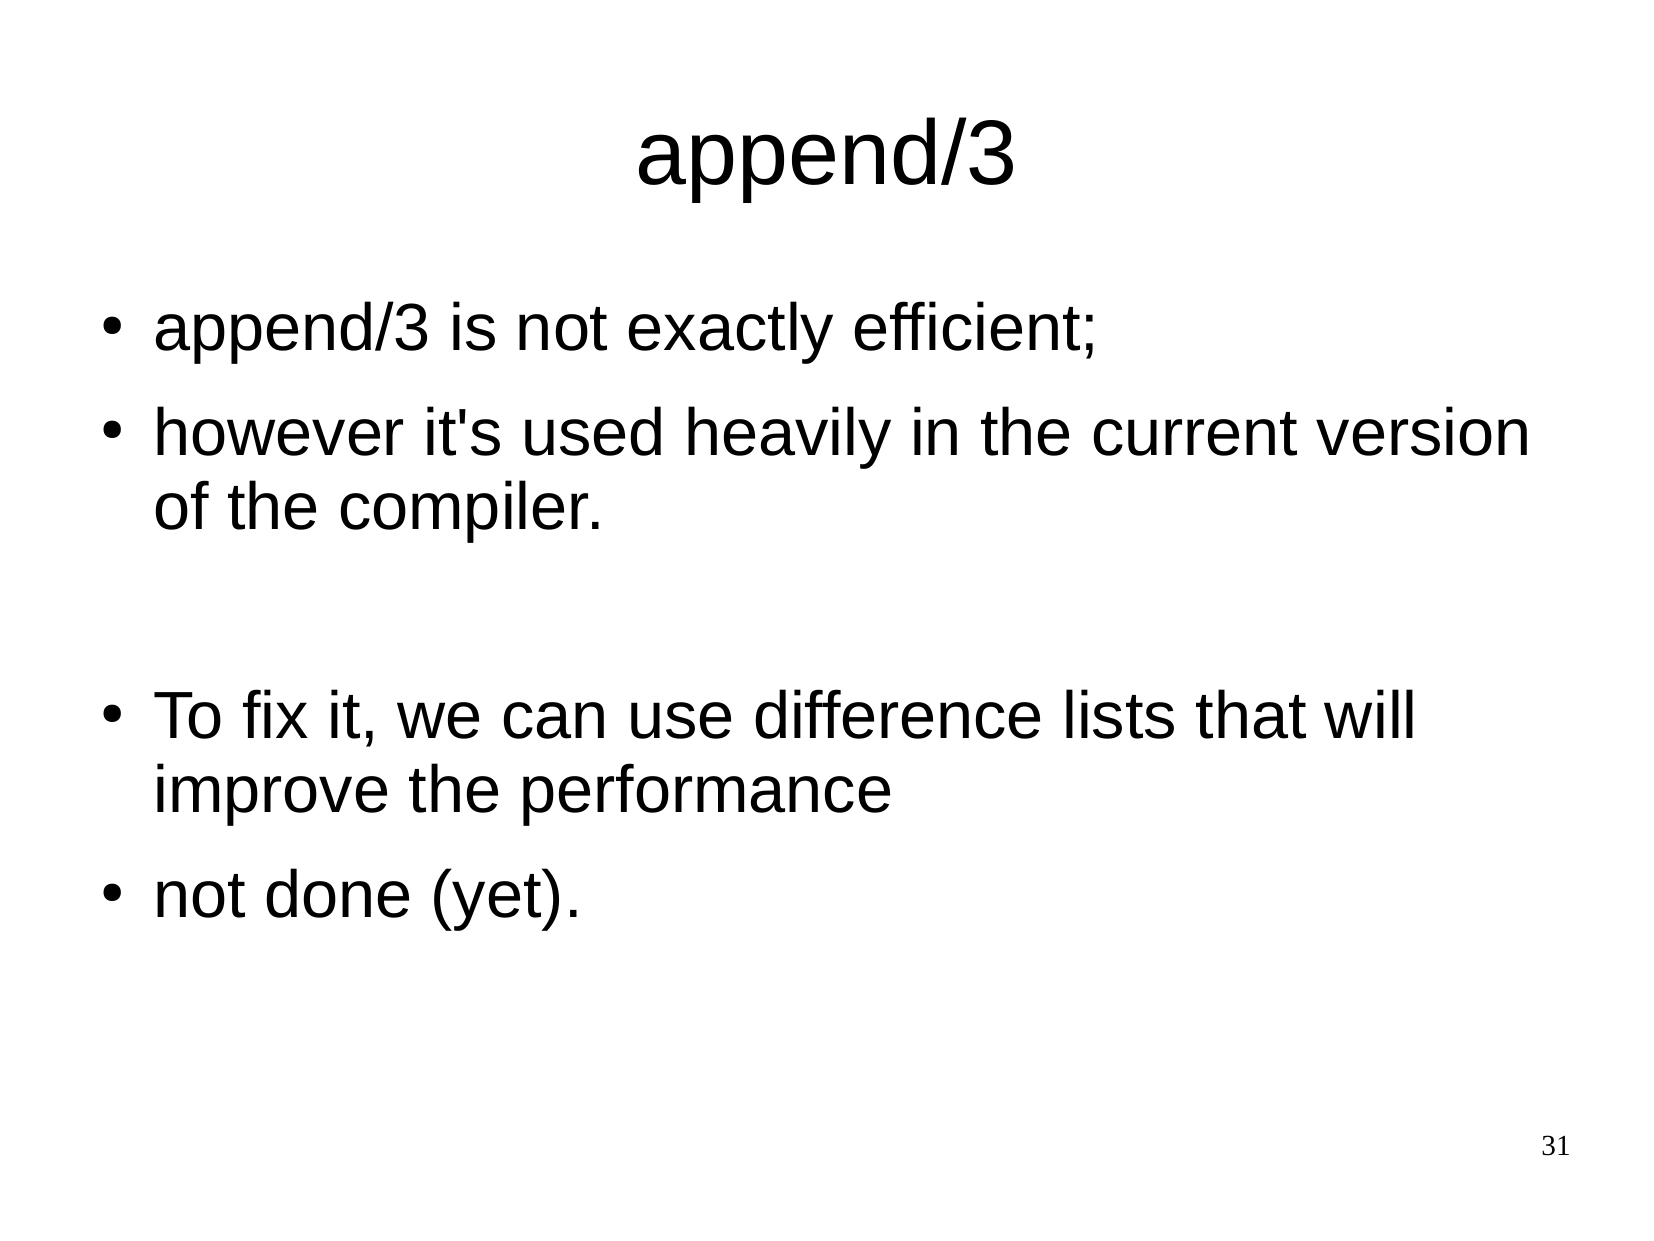

# append/3
append/3 is not exactly efficient;
however it's used heavily in the current version of the compiler.
To fix it, we can use difference lists that will improve the performance
not done (yet).
31